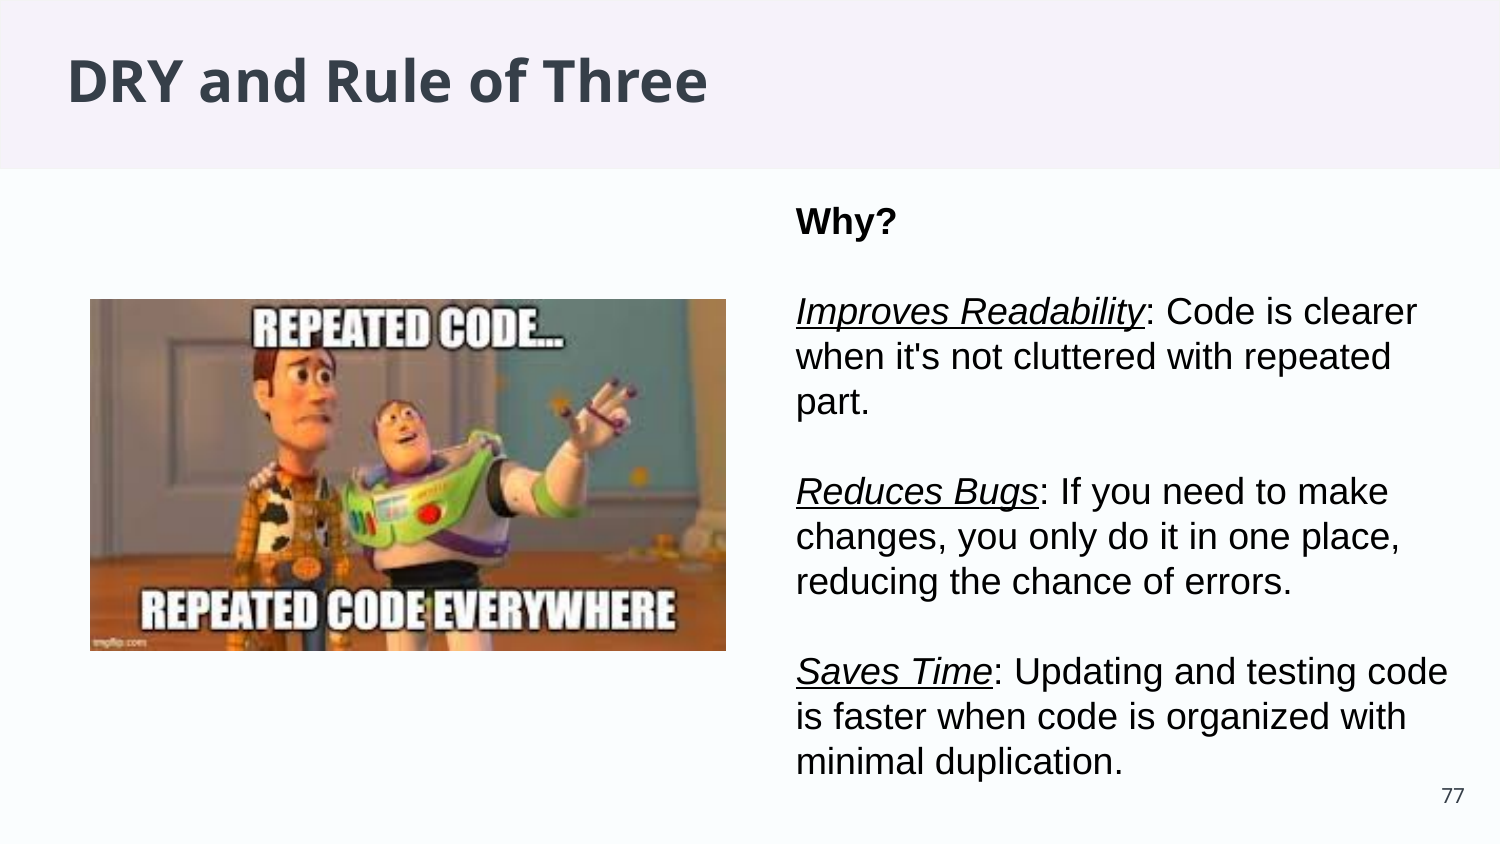

# DRY and Rule of Three
Why?
Improves Readability: Code is clearer when it's not cluttered with repeated part.
Reduces Bugs: If you need to make changes, you only do it in one place, reducing the chance of errors.
Saves Time: Updating and testing code is faster when code is organized with minimal duplication.